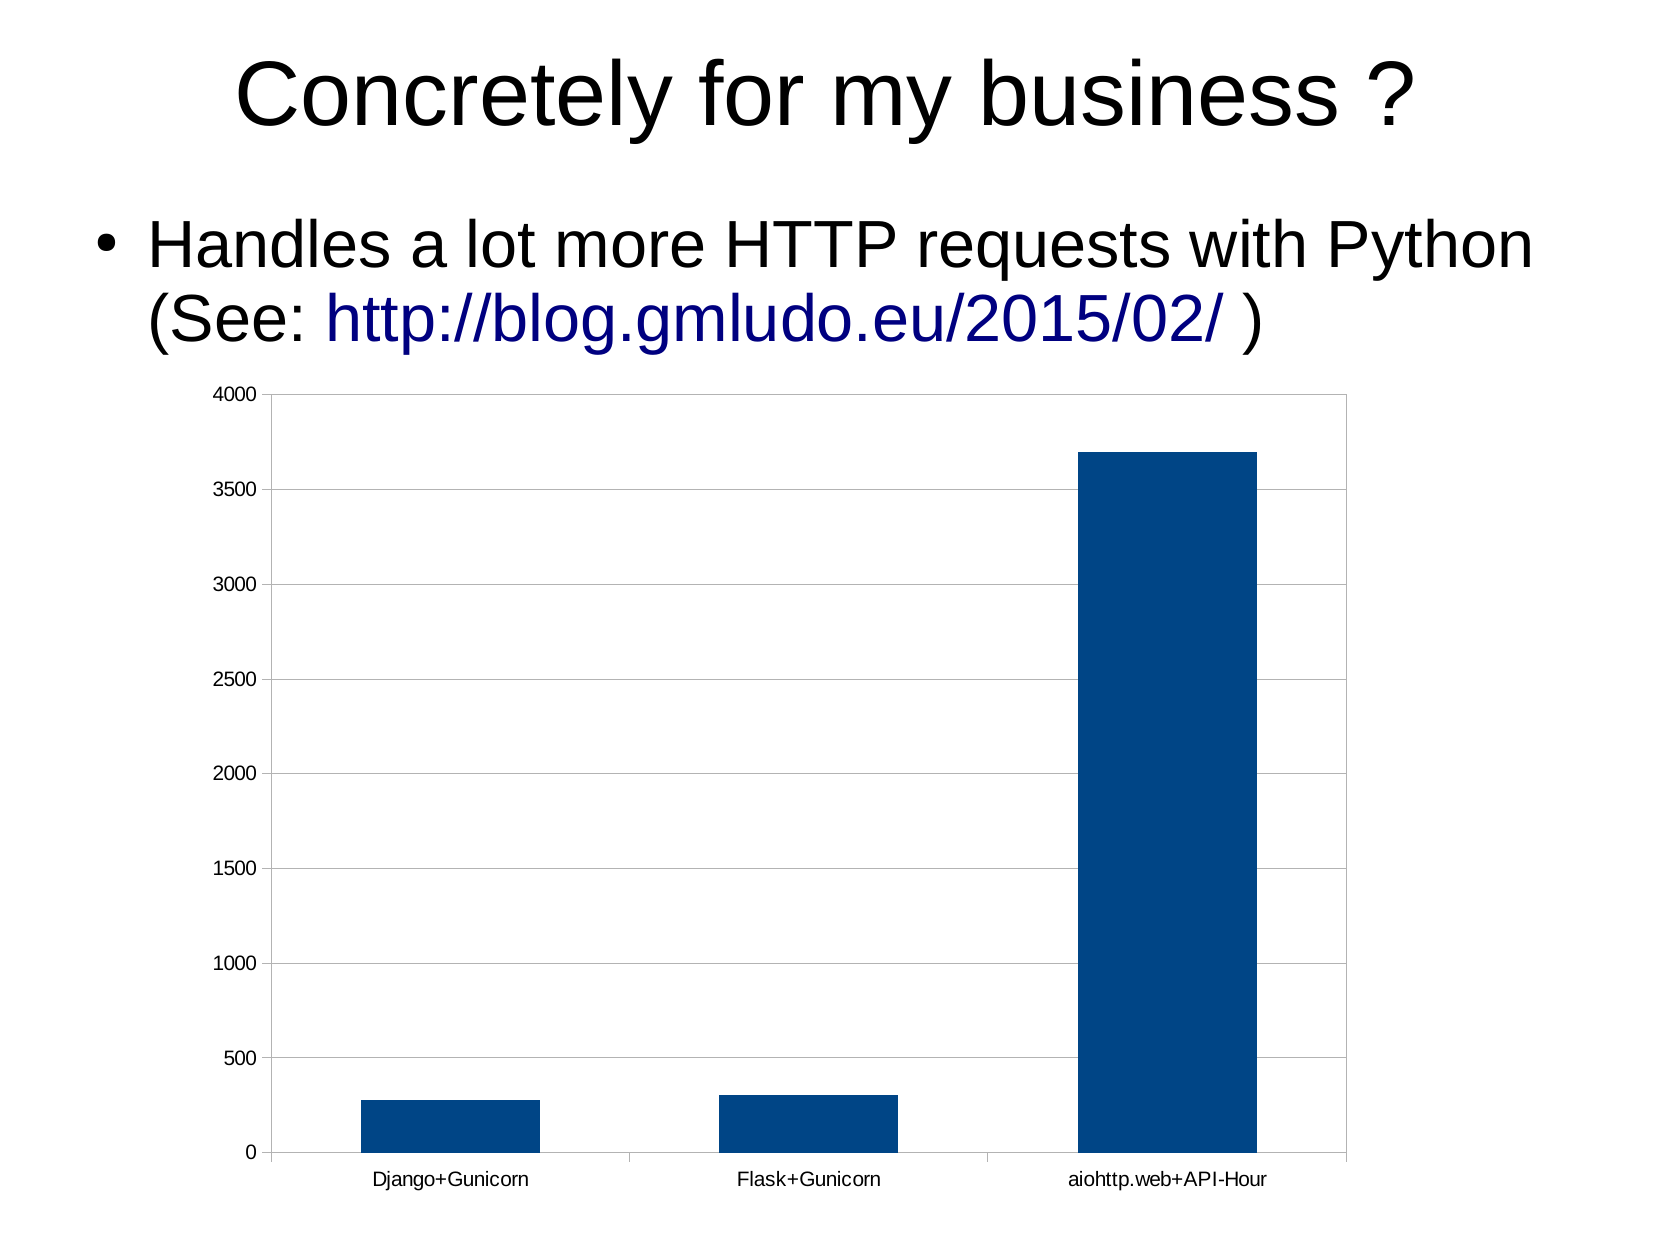

# Concretely for my business ?
Handles a lot more HTTP requests with Python
(See: http://blog.gmludo.eu/2015/02/ )
### Chart
| Category | Requests/s |
|---|---|
| Django+Gunicorn | 278.0 |
| Flask+Gunicorn | 304.0 |
| aiohttp.web+API-Hour | 3698.0 |